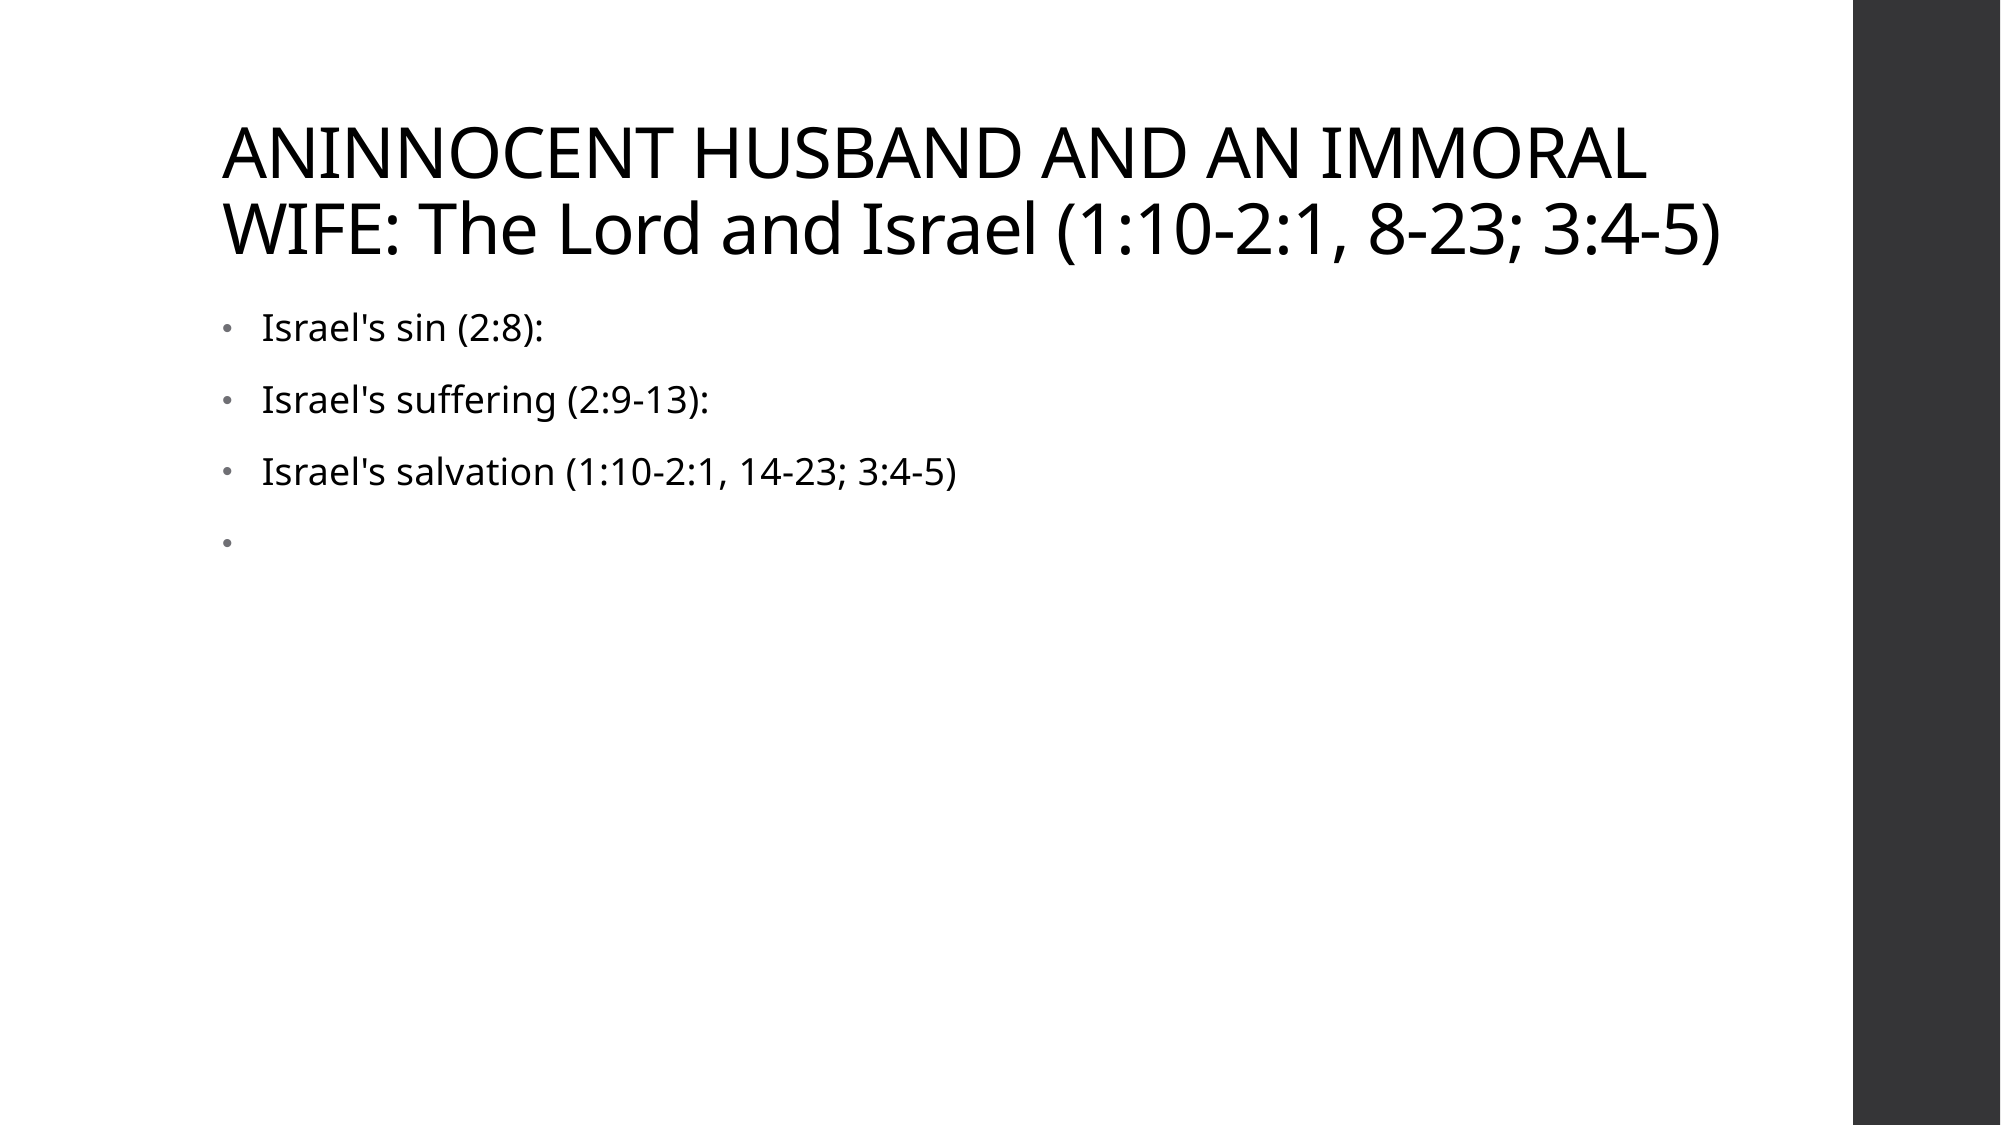

# ANINNOCENT HUSBAND AND AN IMMORAL WIFE: The Lord and Israel (1:10-2:1, 8-23; 3:4-5)
 Israel's sin (2:8):
 Israel's suffering (2:9-13):
 Israel's salvation (1:10-2:1, 14-23; 3:4-5)